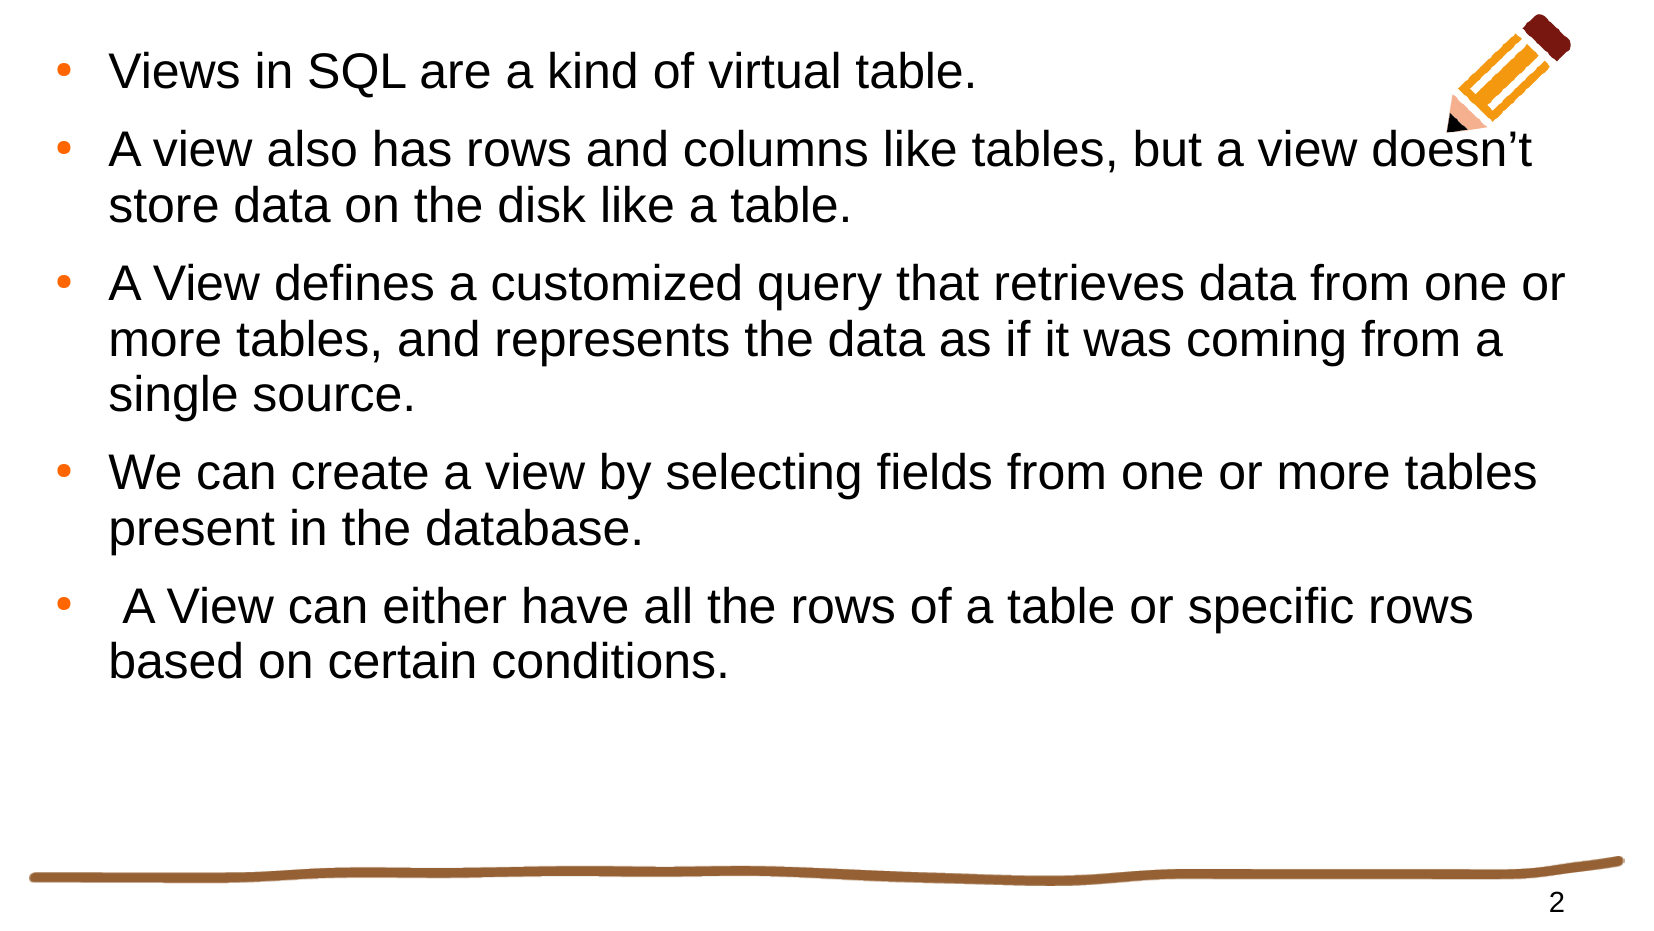

# Views in SQL are a kind of virtual table.
A view also has rows and columns like tables, but a view doesn’t store data on the disk like a table.
A View defines a customized query that retrieves data from one or more tables, and represents the data as if it was coming from a single source.
We can create a view by selecting fields from one or more tables present in the database.
 A View can either have all the rows of a table or specific rows based on certain conditions.
2